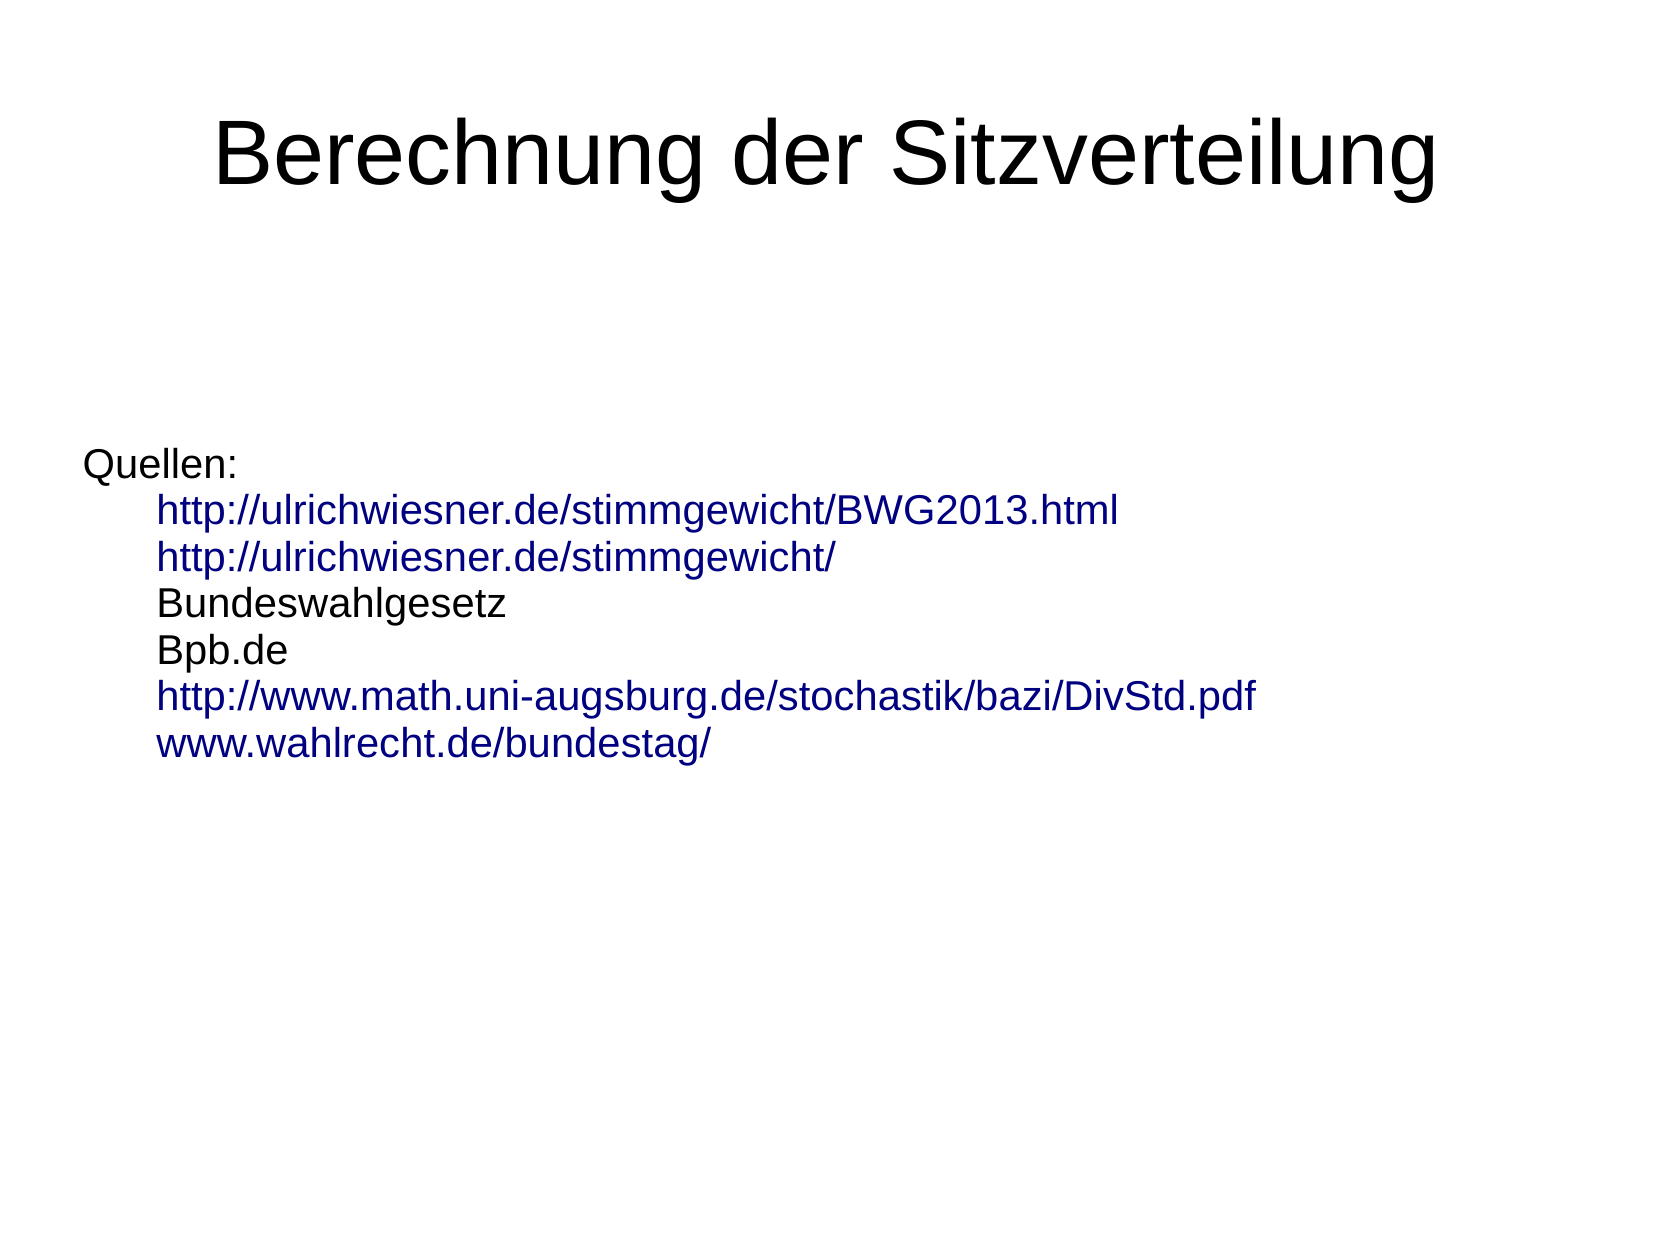

# Berechnung der Sitzverteilung
Quellen:
	http://ulrichwiesner.de/stimmgewicht/BWG2013.html
	http://ulrichwiesner.de/stimmgewicht/
	Bundeswahlgesetz
	Bpb.de
	http://www.math.uni-augsburg.de/stochastik/bazi/DivStd.pdf
	www.wahlrecht.de/bundestag/